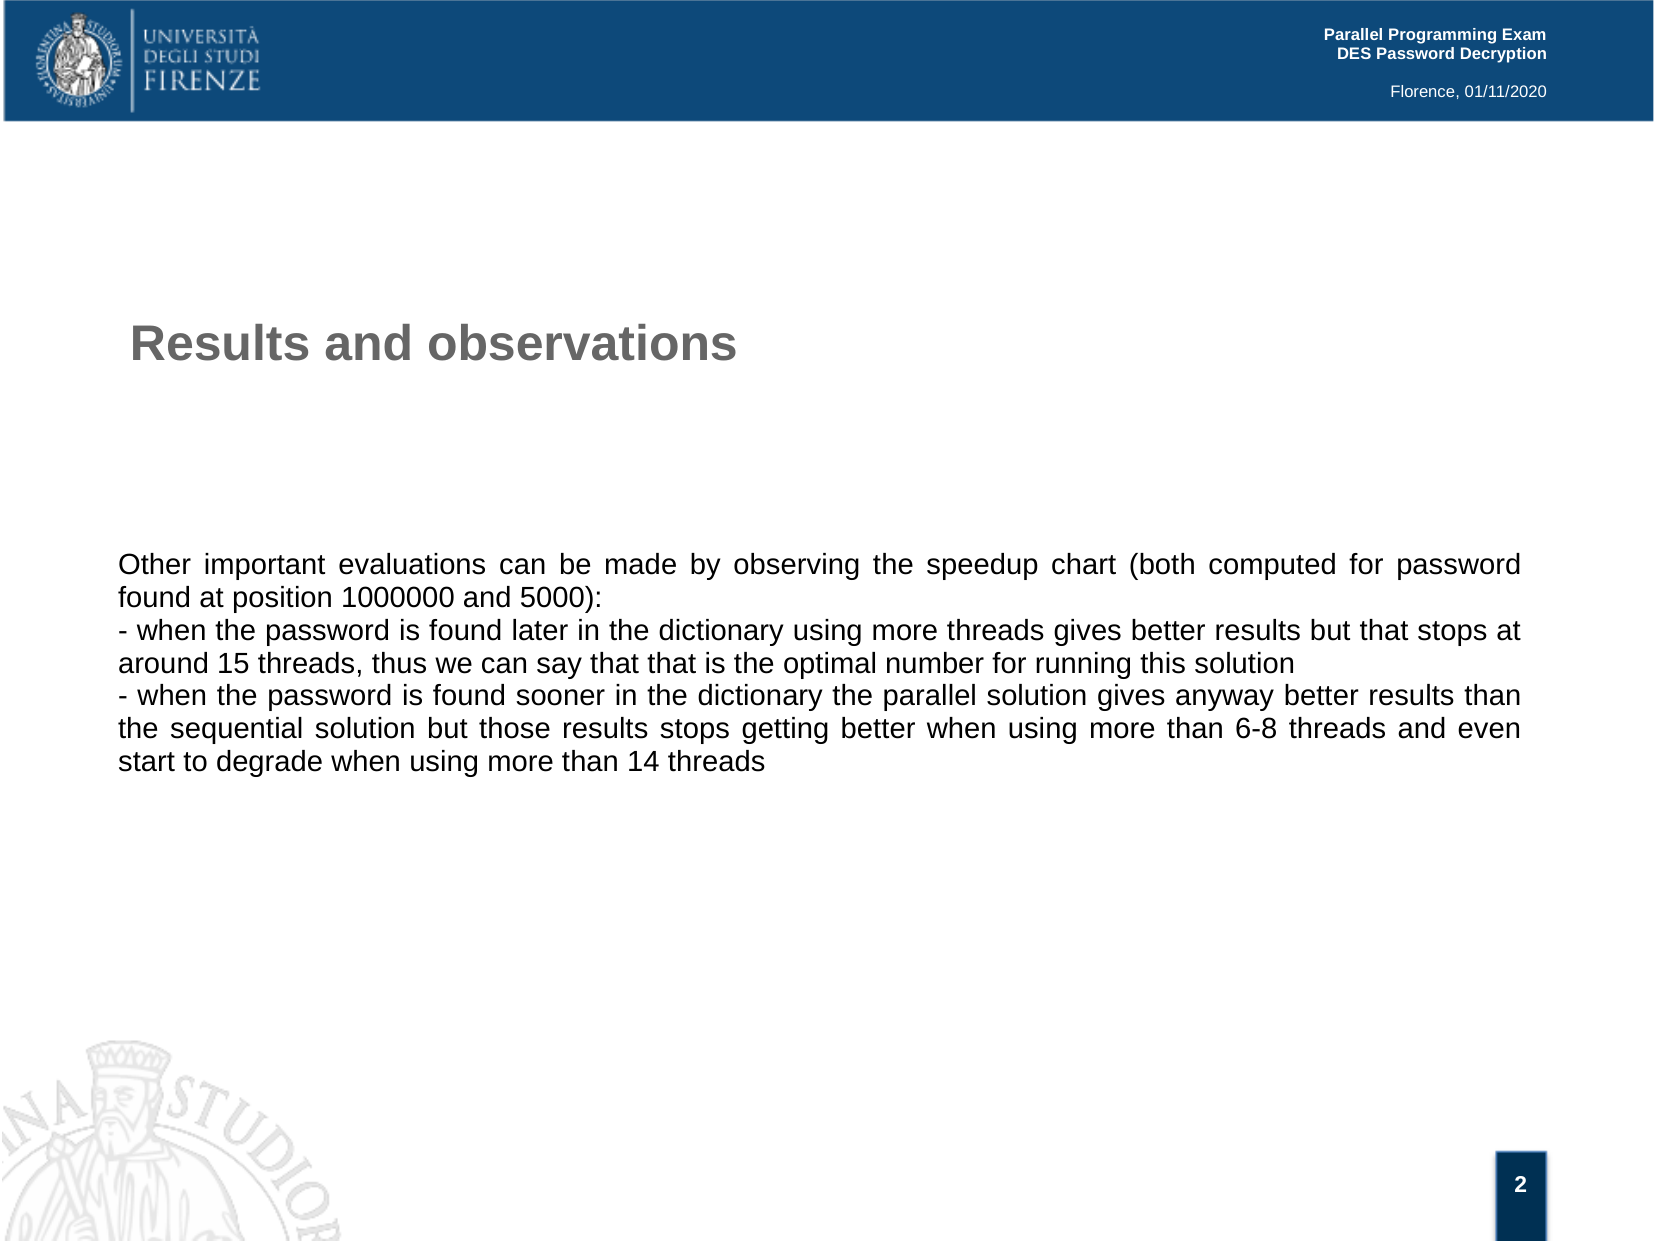

Parallel Programming Exam
DES Password Decryption
Florence, 01/11/2020
Results and observations
Other important evaluations can be made by observing the speedup chart (both computed for password found at position 1000000 and 5000):
- when the password is found later in the dictionary using more threads gives better results but that stops at around 15 threads, thus we can say that that is the optimal number for running this solution
- when the password is found sooner in the dictionary the parallel solution gives anyway better results than the sequential solution but those results stops getting better when using more than 6-8 threads and even start to degrade when using more than 14 threads
2